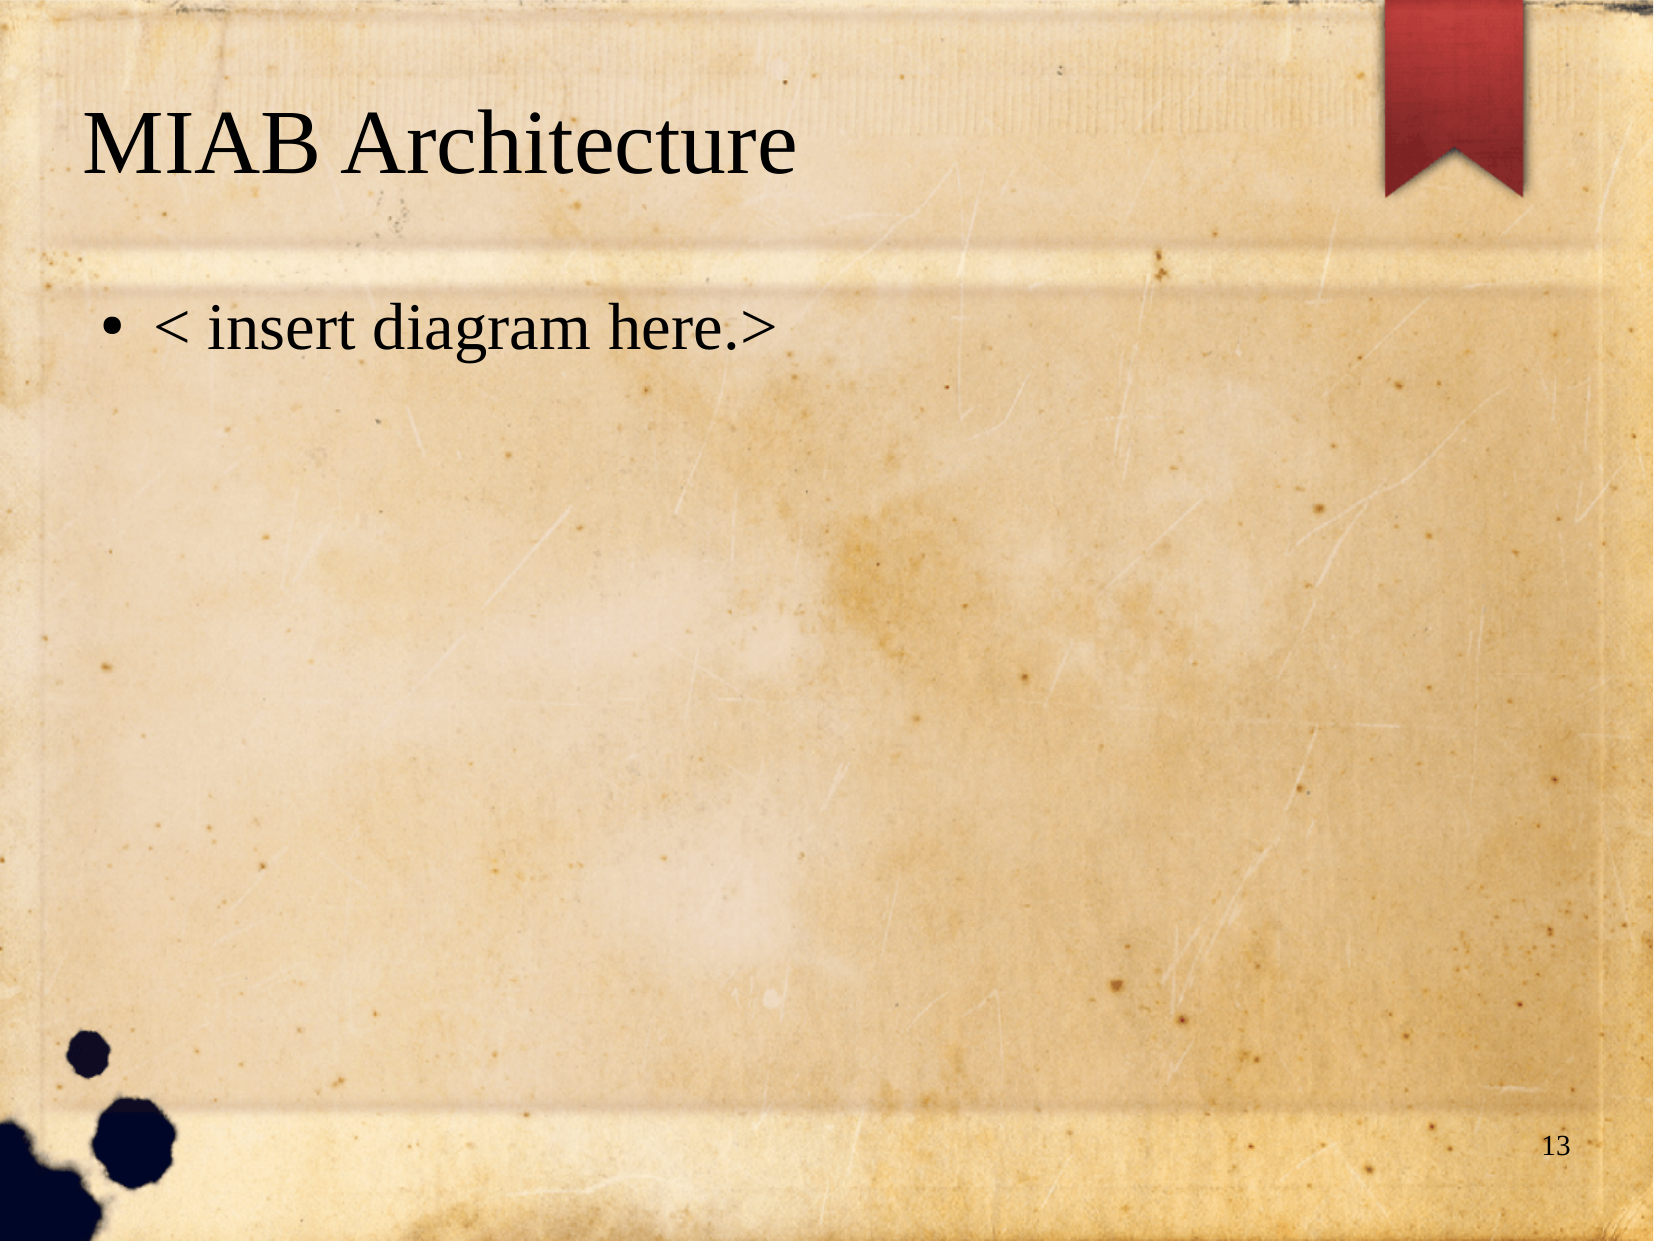

# MIAB Architecture
< insert diagram here.>
13